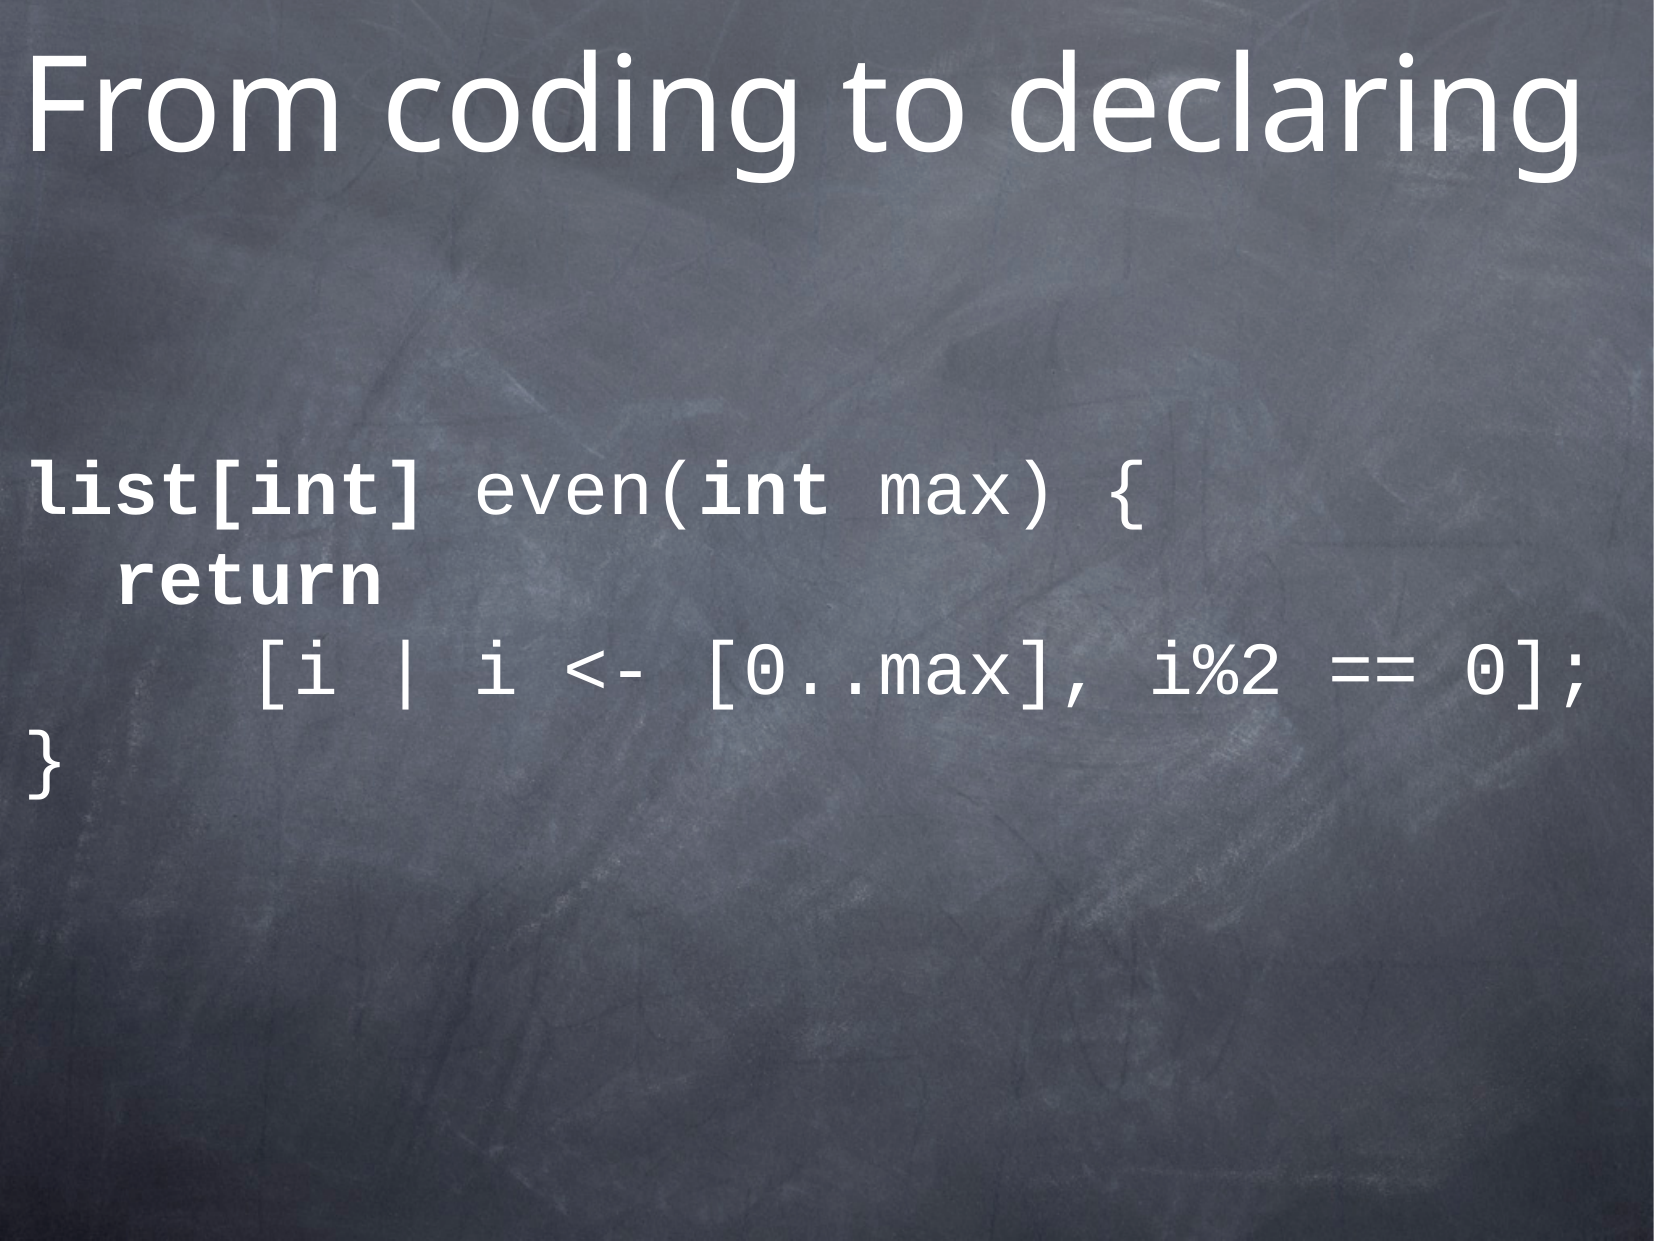

From coding to declaring
list[int] even(int max) {
 return
 [i | i <- [0..max], i%2 == 0];
}